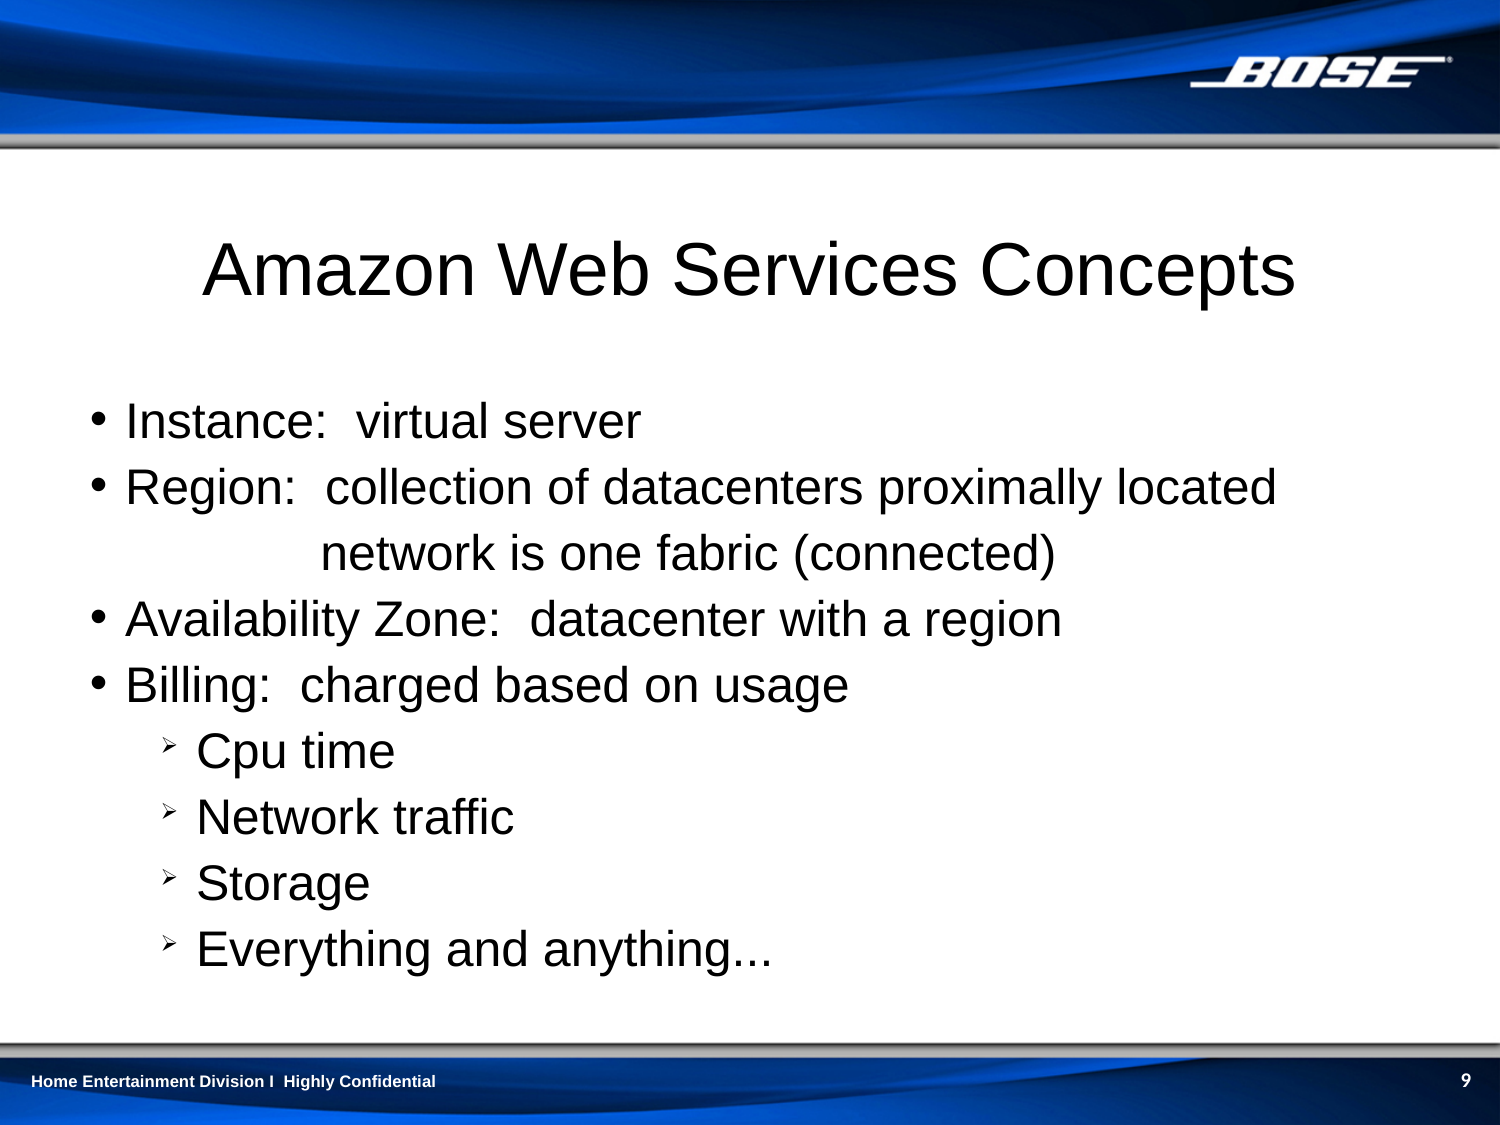

Amazon Web Services Concepts
Instance: virtual server
Region: collection of datacenters proximally located
 network is one fabric (connected)
Availability Zone: datacenter with a region
Billing: charged based on usage
Cpu time
Network traffic
Storage
Everything and anything...